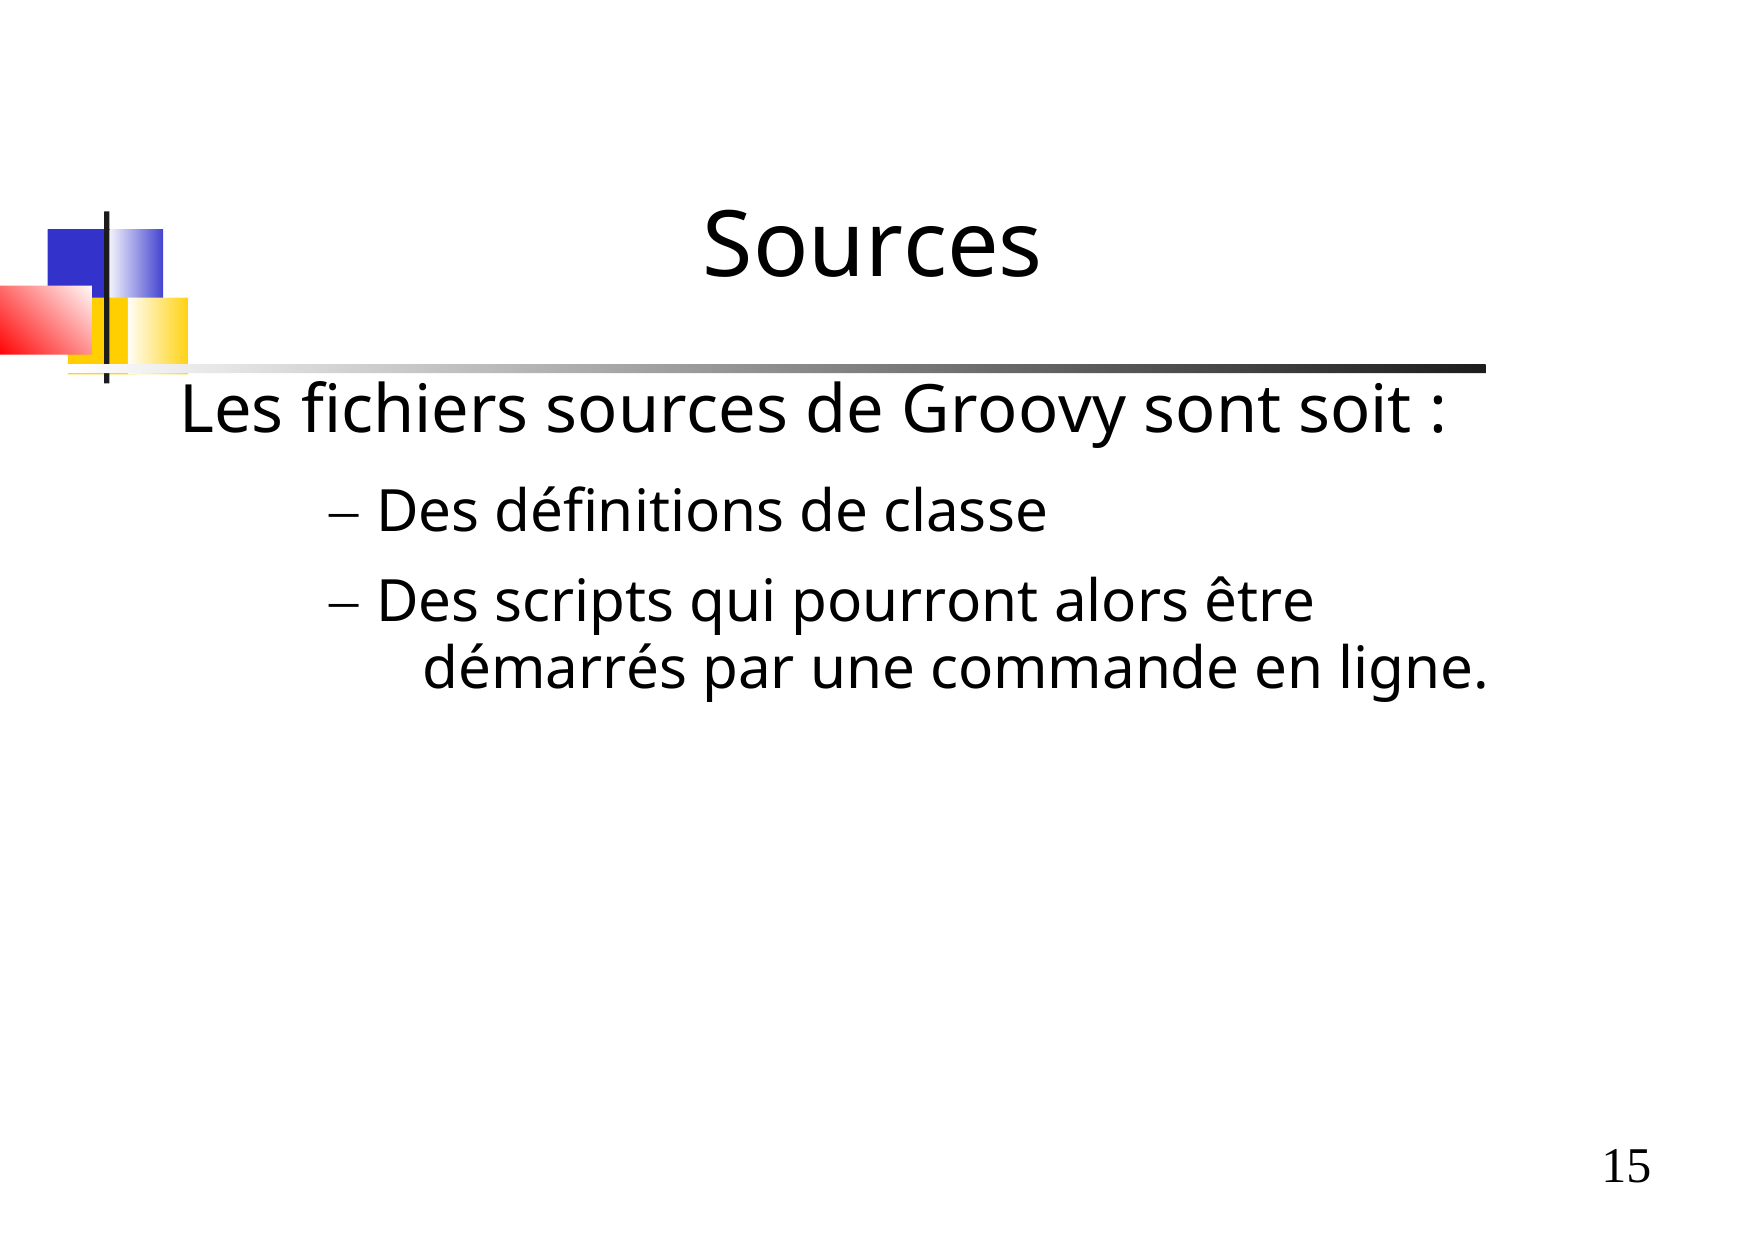

# Sources
Les fichiers sources de Groovy sont soit :
Des définitions de classe
Des scripts qui pourront alors être démarrés par une commande en ligne.